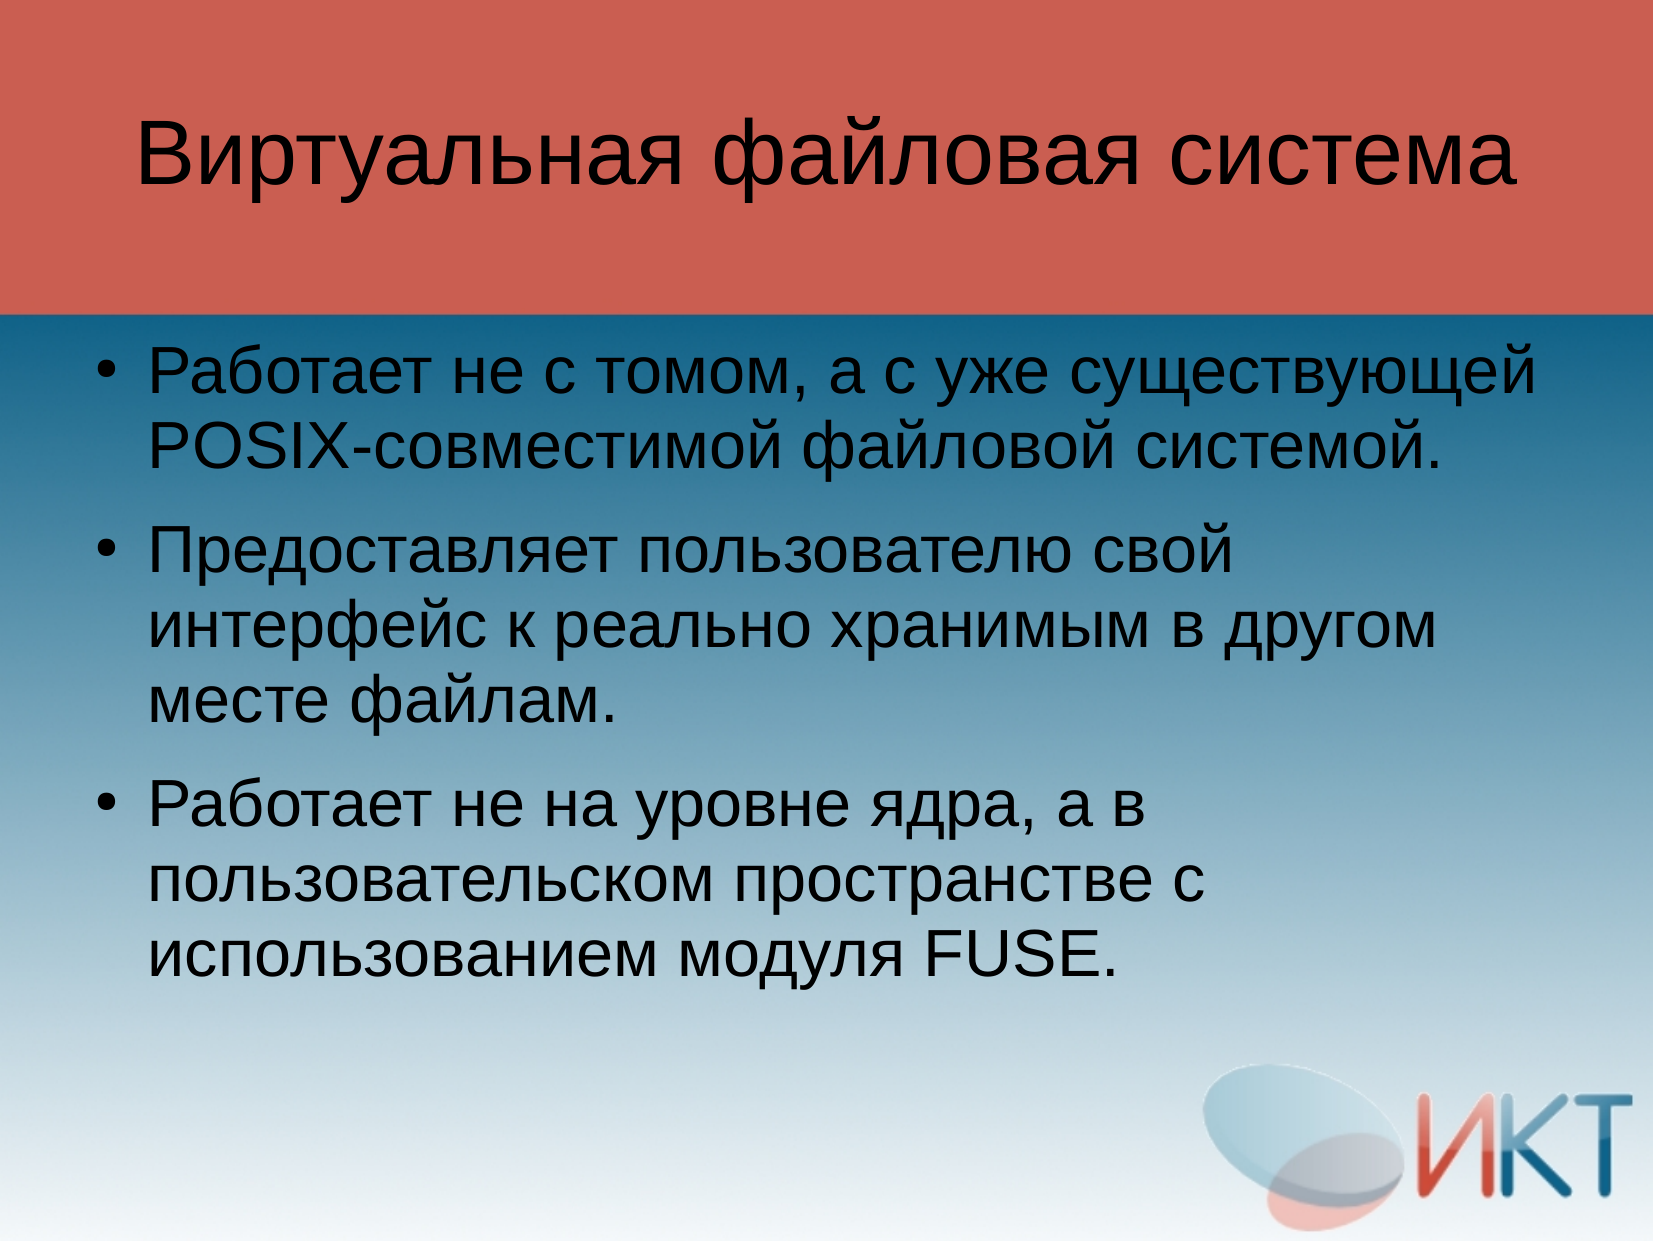

# Виртуальная файловая система
Работает не с томом, а с уже существующей POSIX-совместимой файловой системой.
Предоставляет пользователю свой интерфейс к реально хранимым в другом месте файлам.
Работает не на уровне ядра, а в пользовательском пространстве с использованием модуля FUSE.